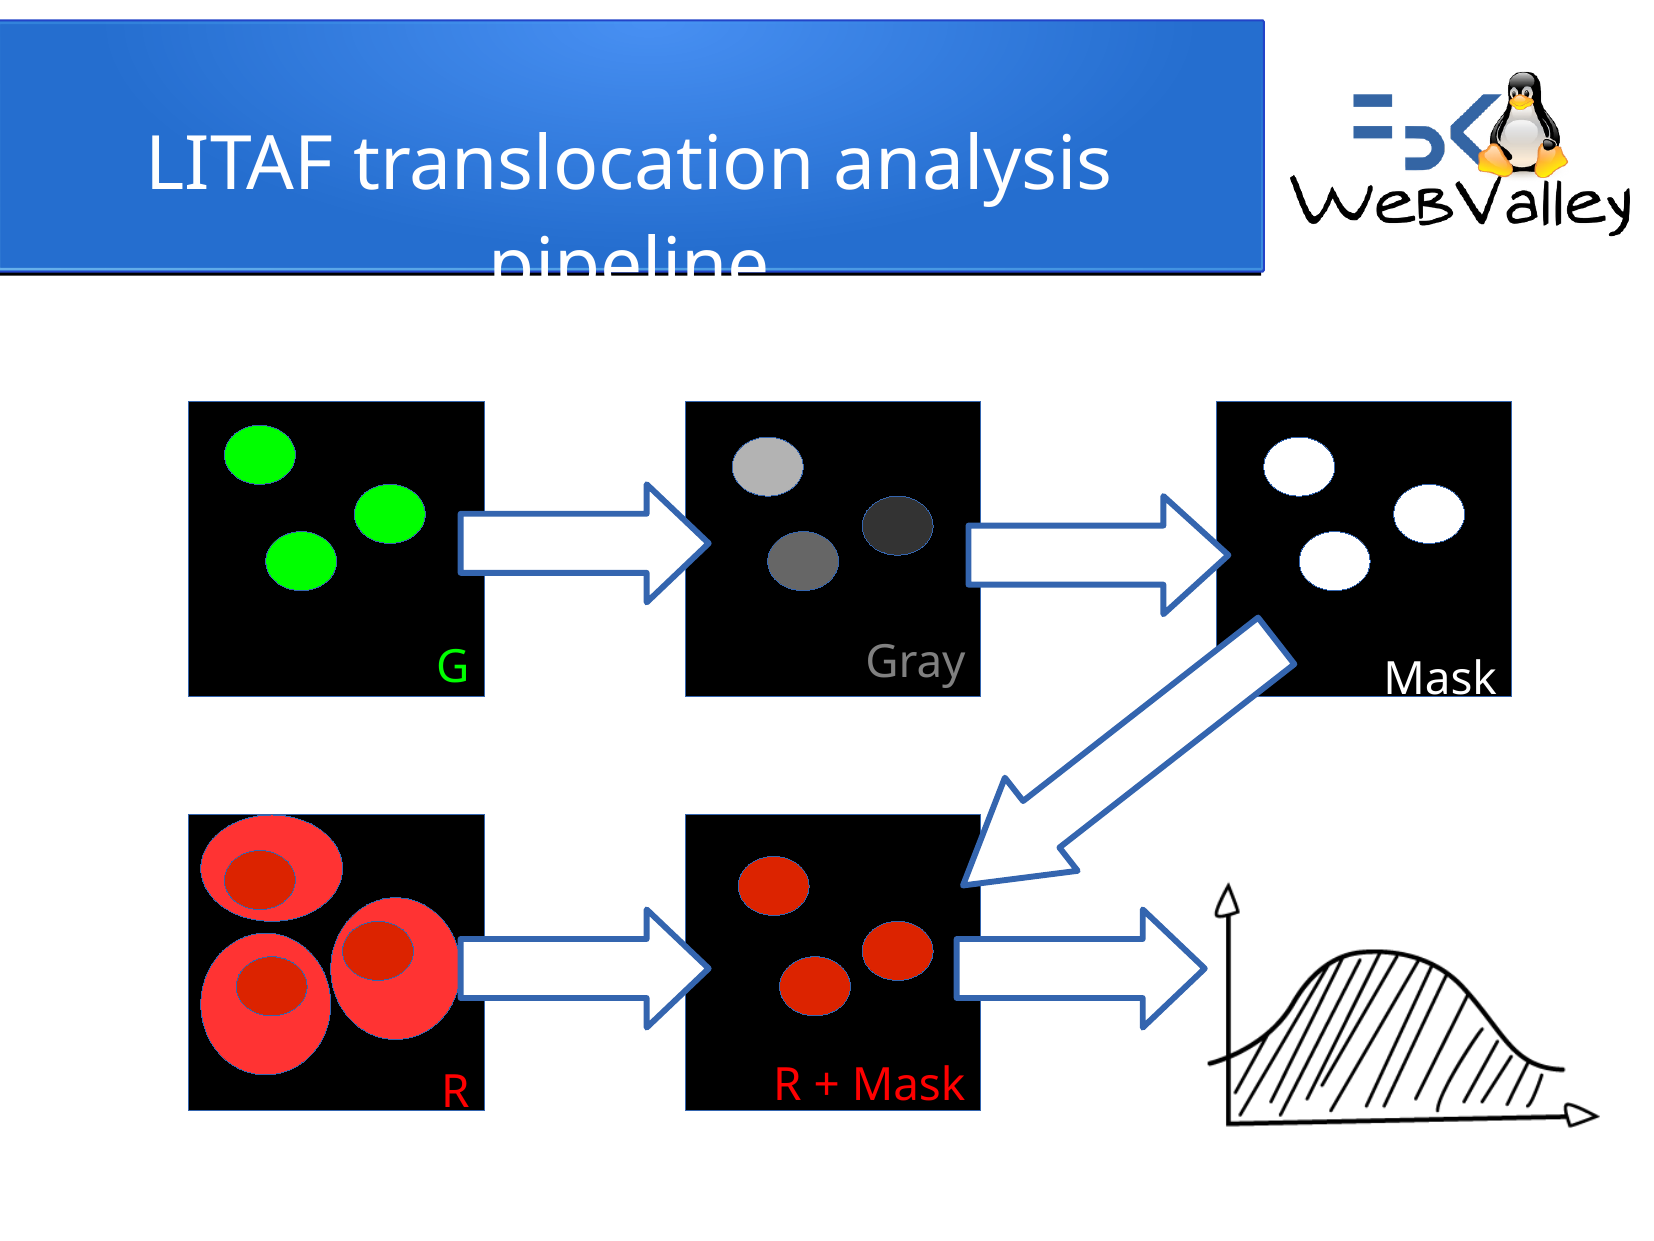

LITAF translocation analysis pipeline
Gray
G
Mask
R + Mask
R